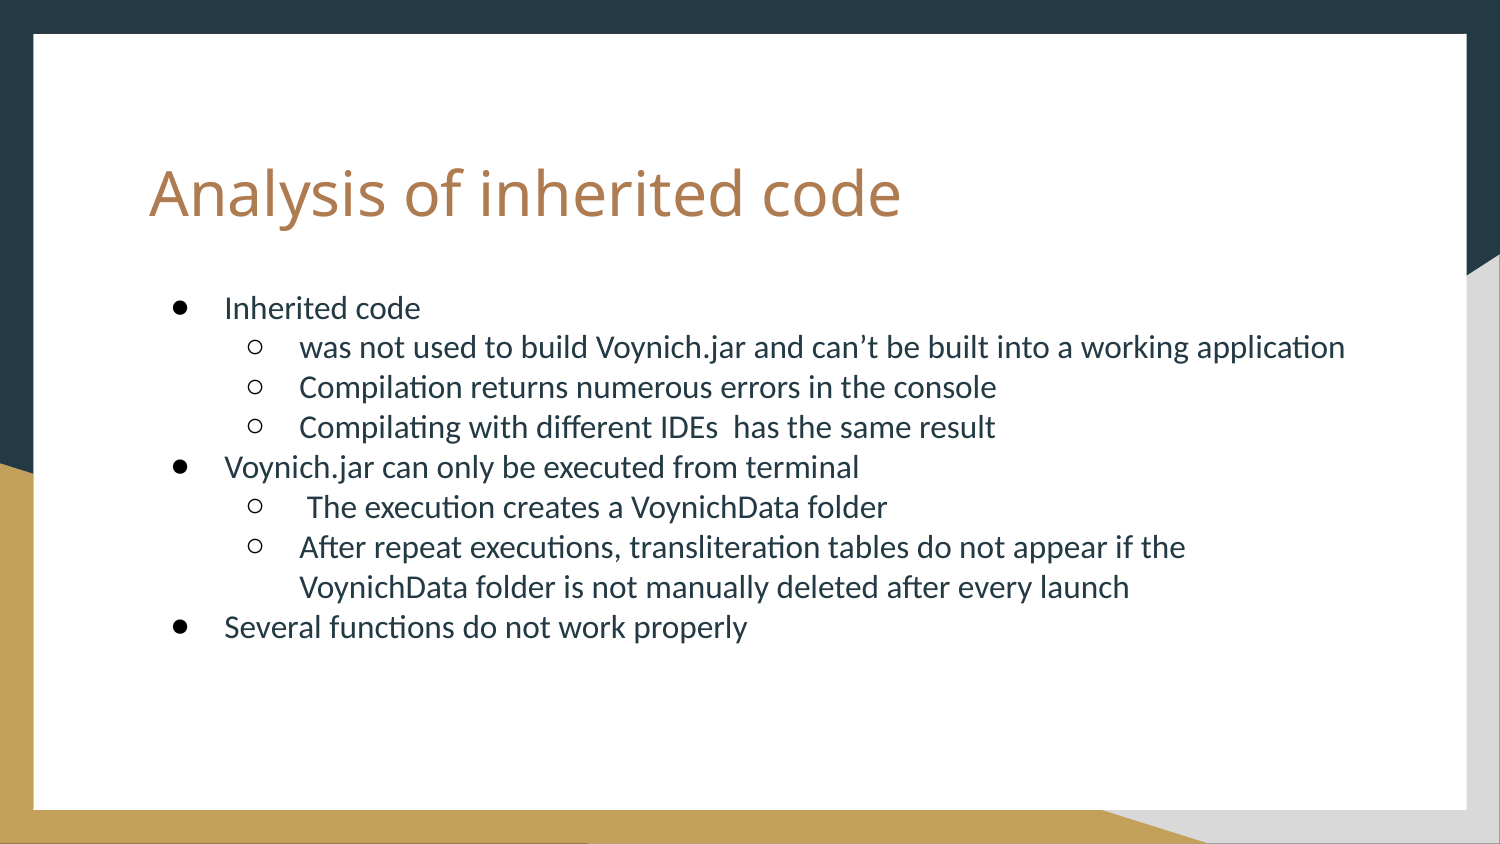

# Analysis of inherited code
Inherited code
was not used to build Voynich.jar and can’t be built into a working application
Compilation returns numerous errors in the console
Compilating with different IDEs has the same result
Voynich.jar can only be executed from terminal
 The execution creates a VoynichData folder
After repeat executions, transliteration tables do not appear if the VoynichData folder is not manually deleted after every launch
Several functions do not work properly